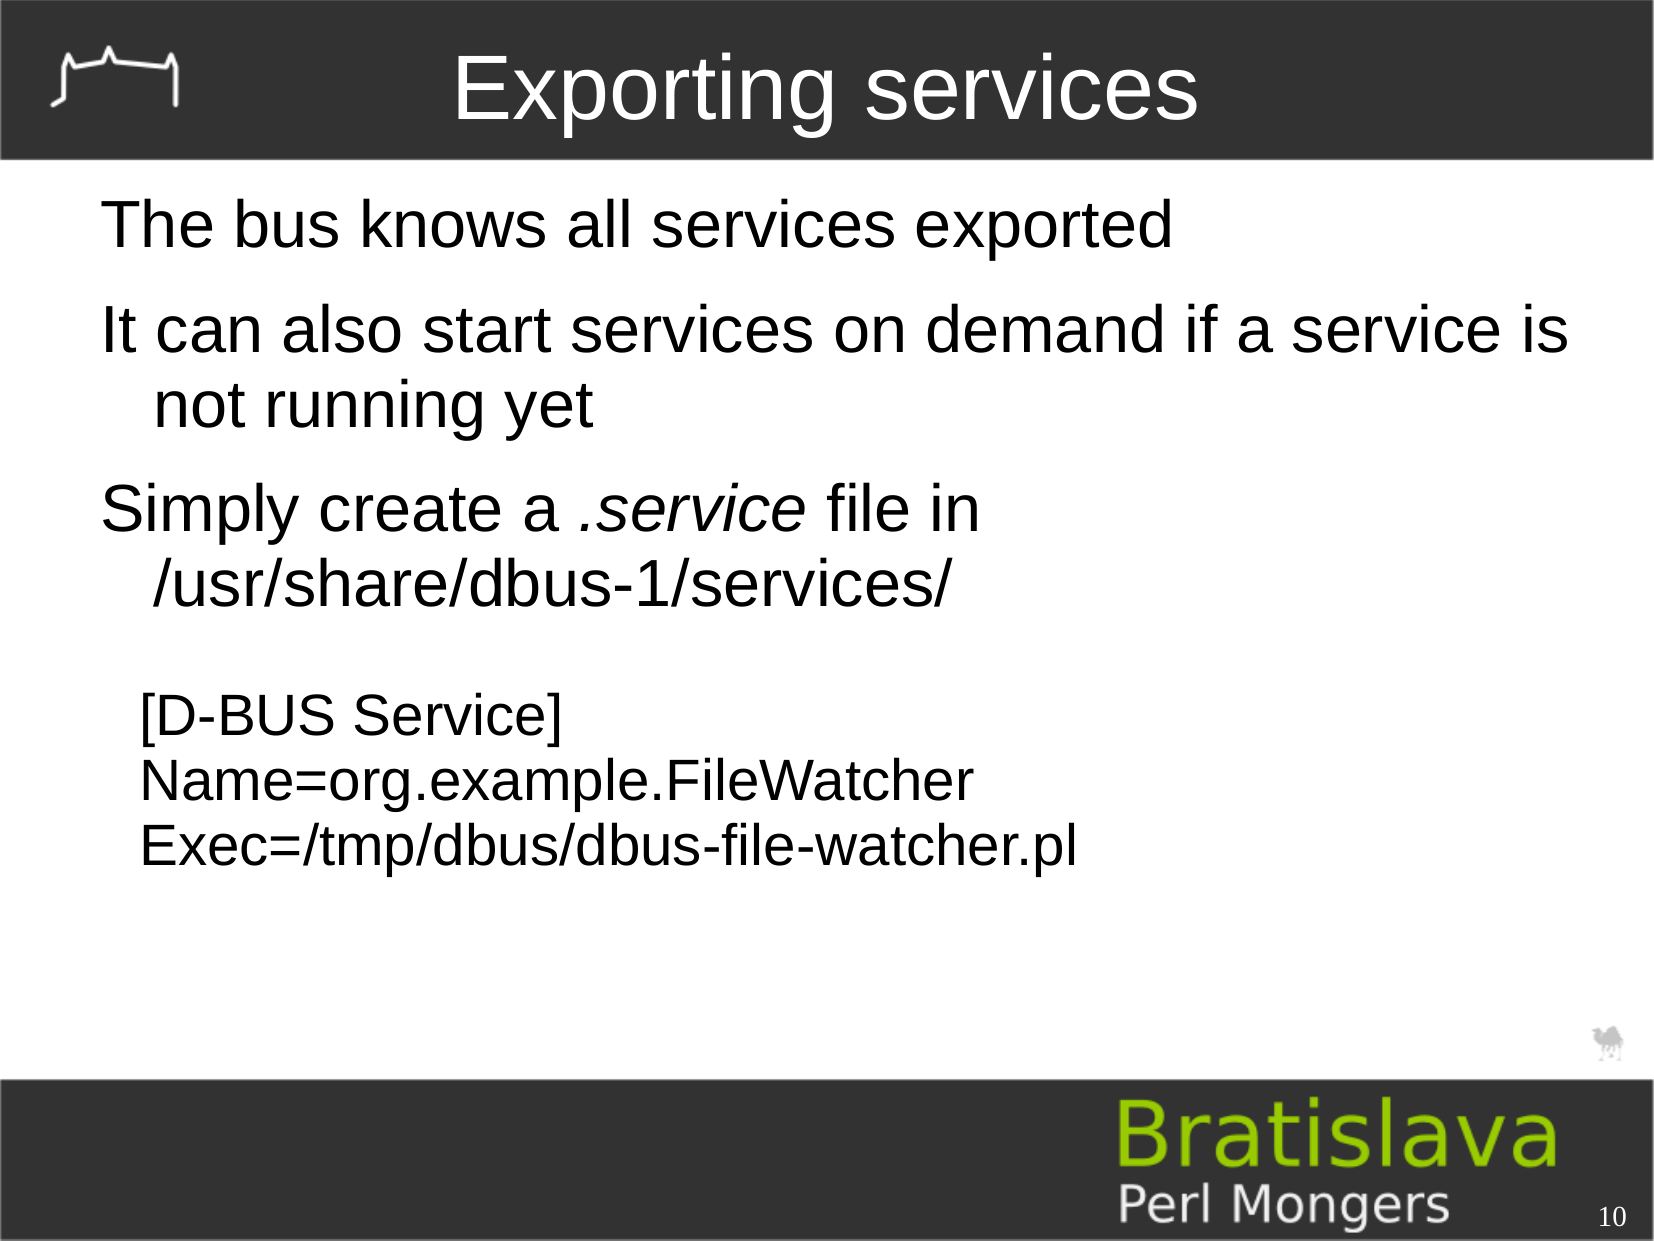

# Exporting services
The bus knows all services exported
It can also start services on demand if a service is not running yet
Simply create a .service file in /usr/share/dbus-1/services/
[D-BUS Service]
Name=org.example.FileWatcher
Exec=/tmp/dbus/dbus-file-watcher.pl
10